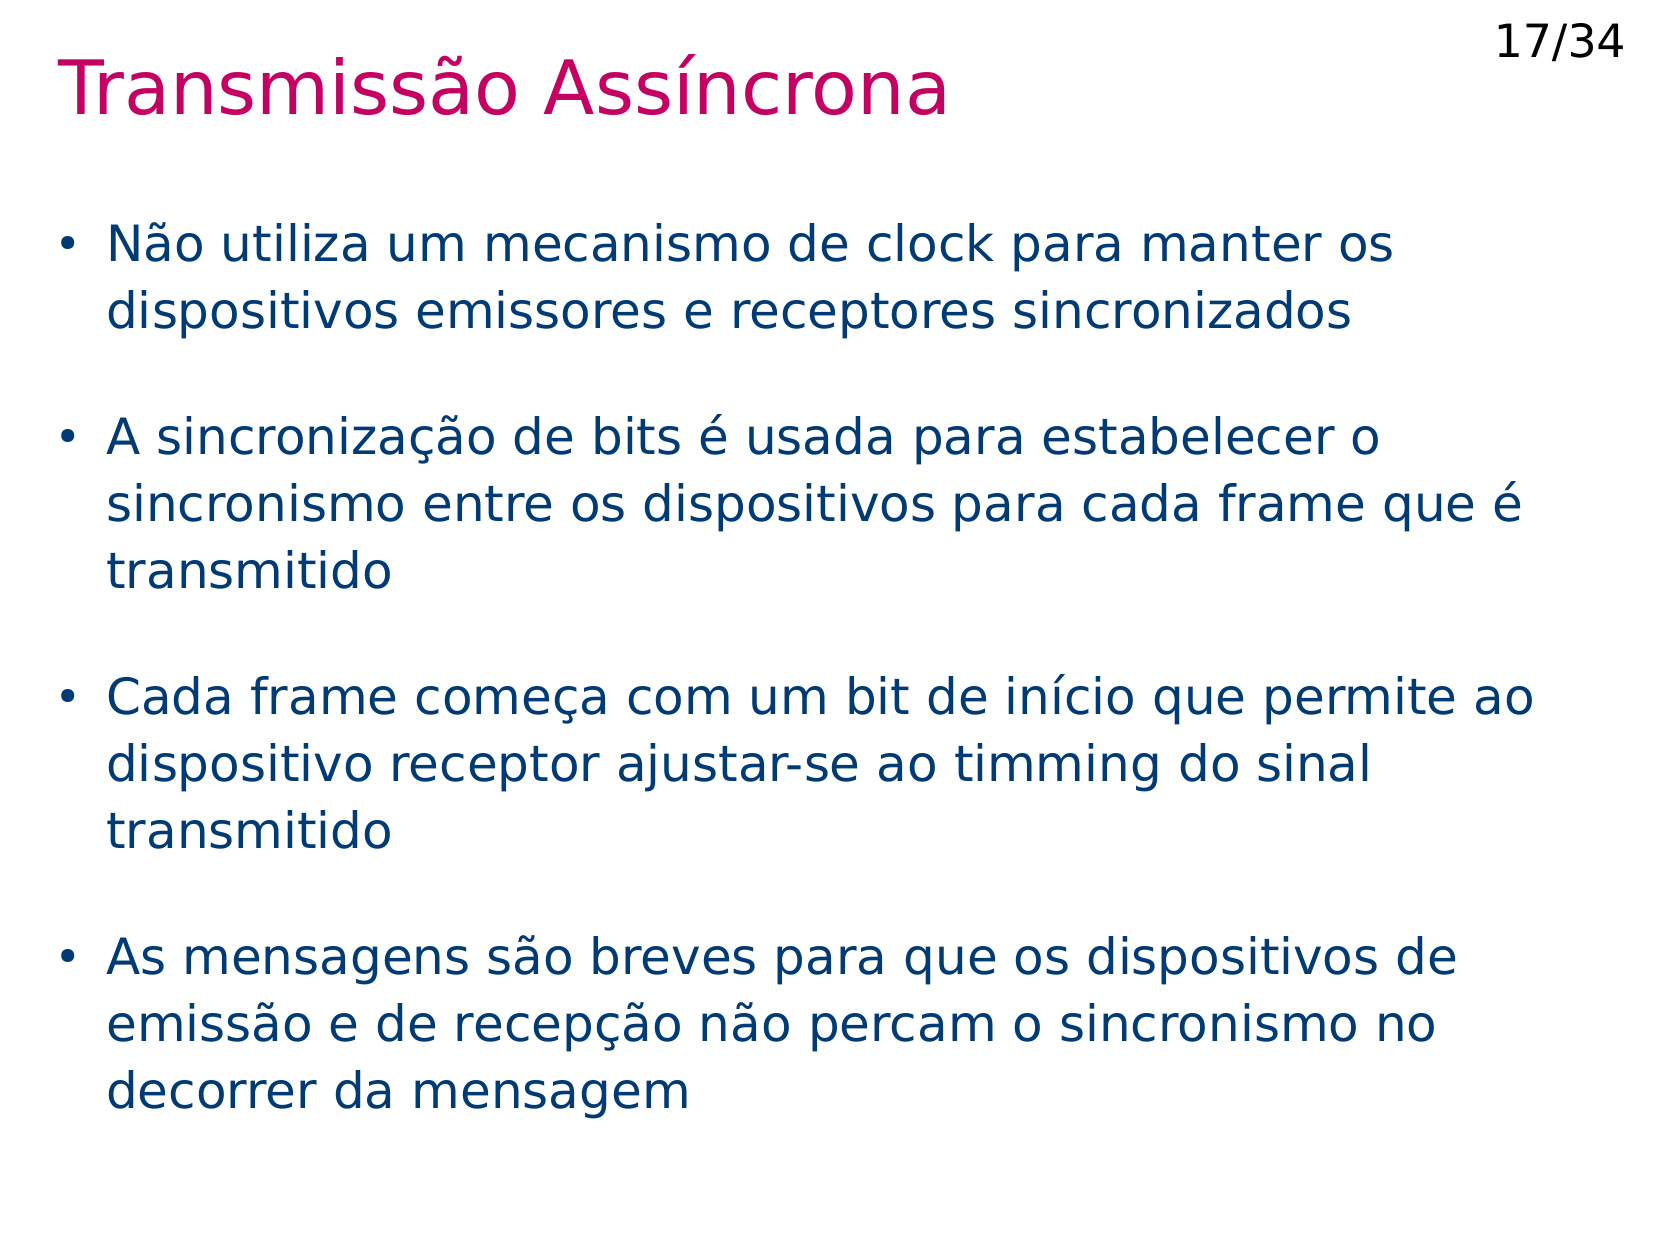

17
# Transmissão Assíncrona
Não utiliza um mecanismo de clock para manter os dispositivos emissores e receptores sincronizados
A sincronização de bits é usada para estabelecer o sincronismo entre os dispositivos para cada frame que é transmitido
Cada frame começa com um bit de início que permite ao dispositivo receptor ajustar-se ao timming do sinal transmitido
As mensagens são breves para que os dispositivos de emissão e de recepção não percam o sincronismo no decorrer da mensagem